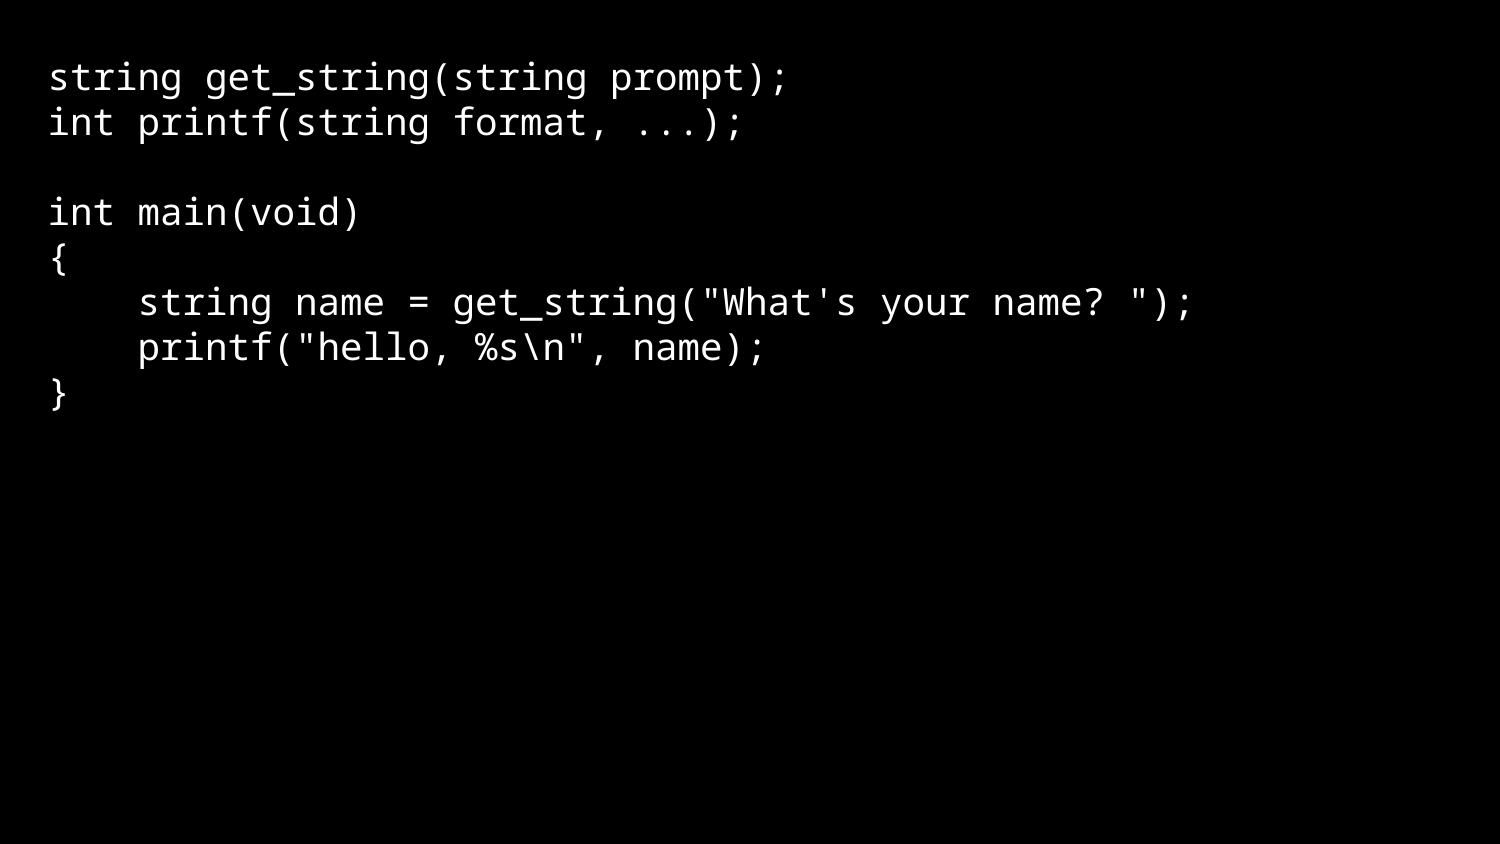

# string get_string(string prompt);
int printf(string format, ...);
int main(void)
{
 string name = get_string("What's your name? ");
 printf("hello, %s\n", name);
}